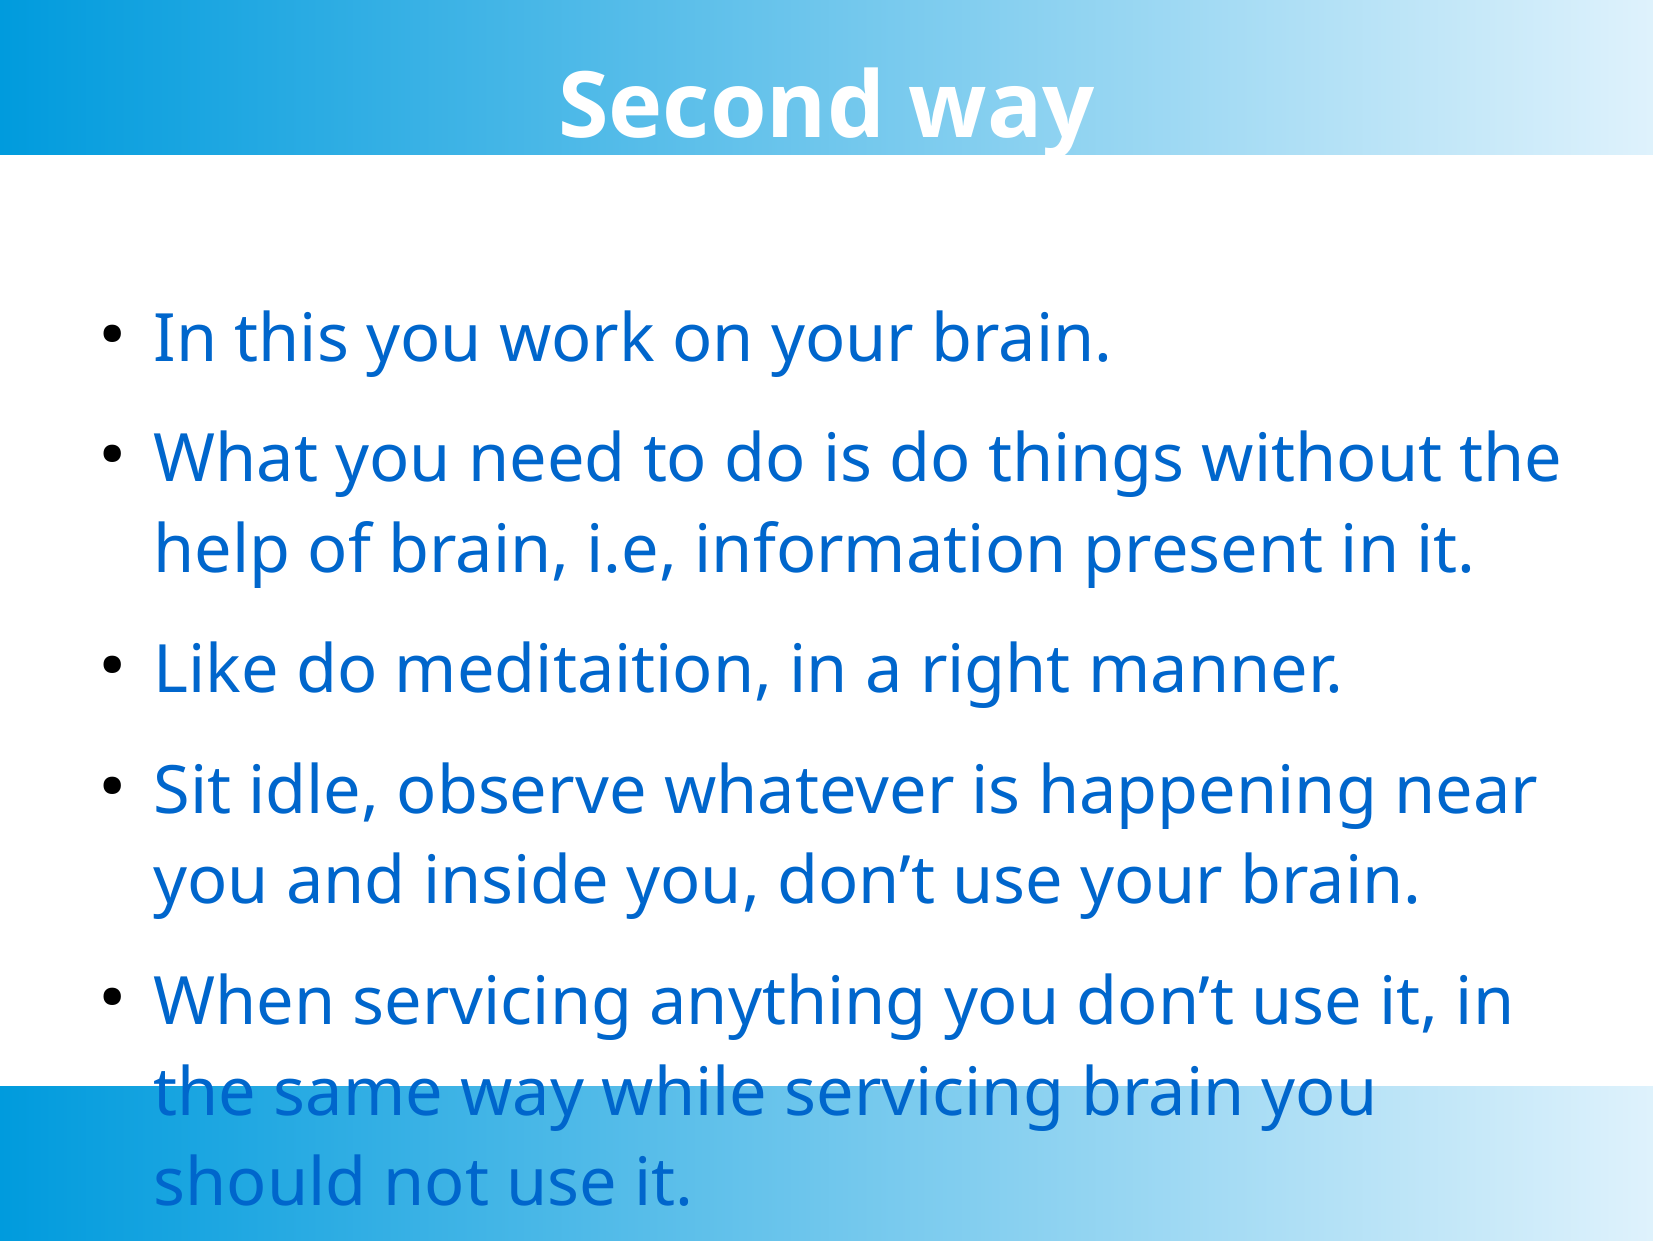

# Second way
In this you work on your brain.
What you need to do is do things without the help of brain, i.e, information present in it.
Like do meditaition, in a right manner.
Sit idle, observe whatever is happening near you and inside you, don’t use your brain.
When servicing anything you don’t use it, in the same way while servicing brain you should not use it.